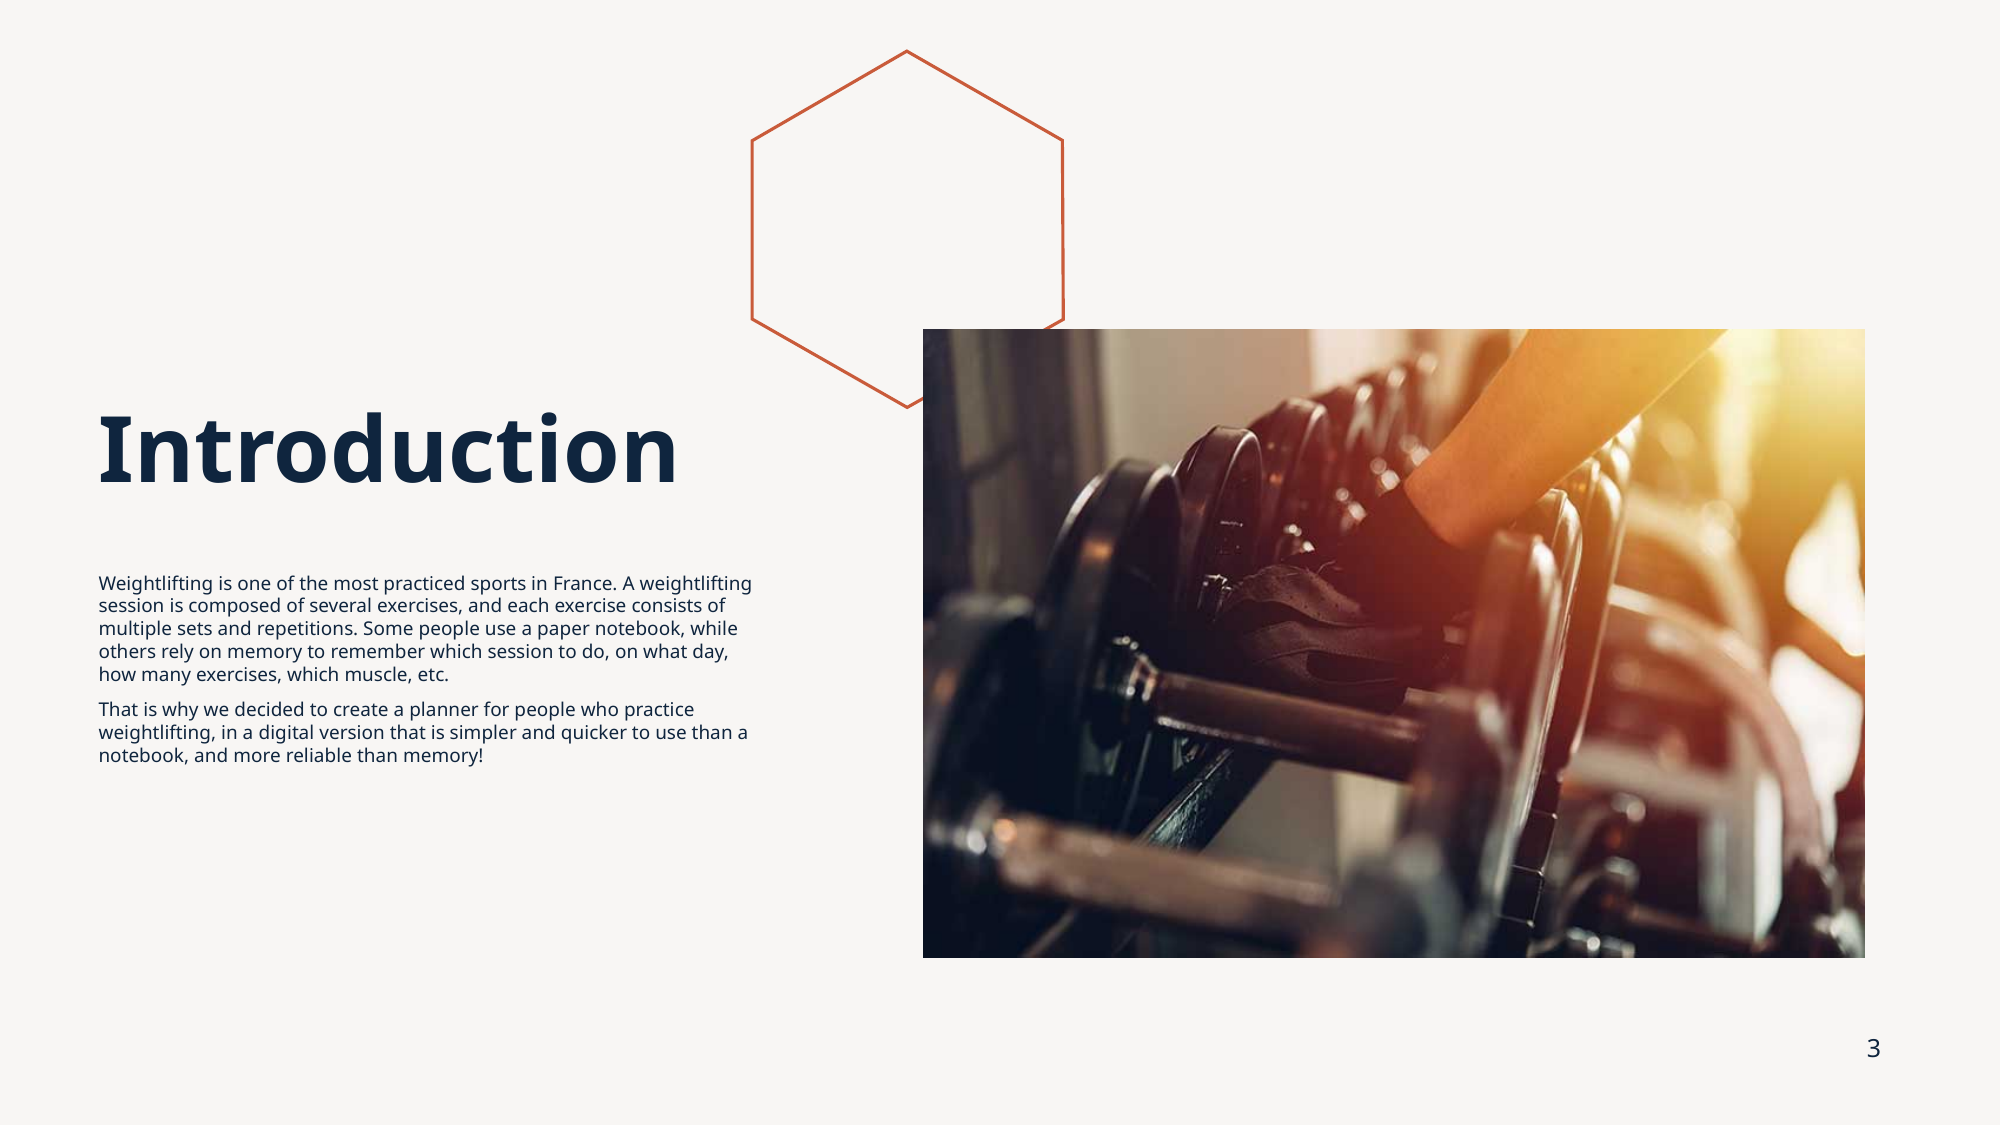

# Introduction
Weightlifting is one of the most practiced sports in France. A weightlifting session is composed of several exercises, and each exercise consists of multiple sets and repetitions. Some people use a paper notebook, while others rely on memory to remember which session to do, on what day, how many exercises, which muscle, etc.
That is why we decided to create a planner for people who practice weightlifting, in a digital version that is simpler and quicker to use than a notebook, and more reliable than memory!